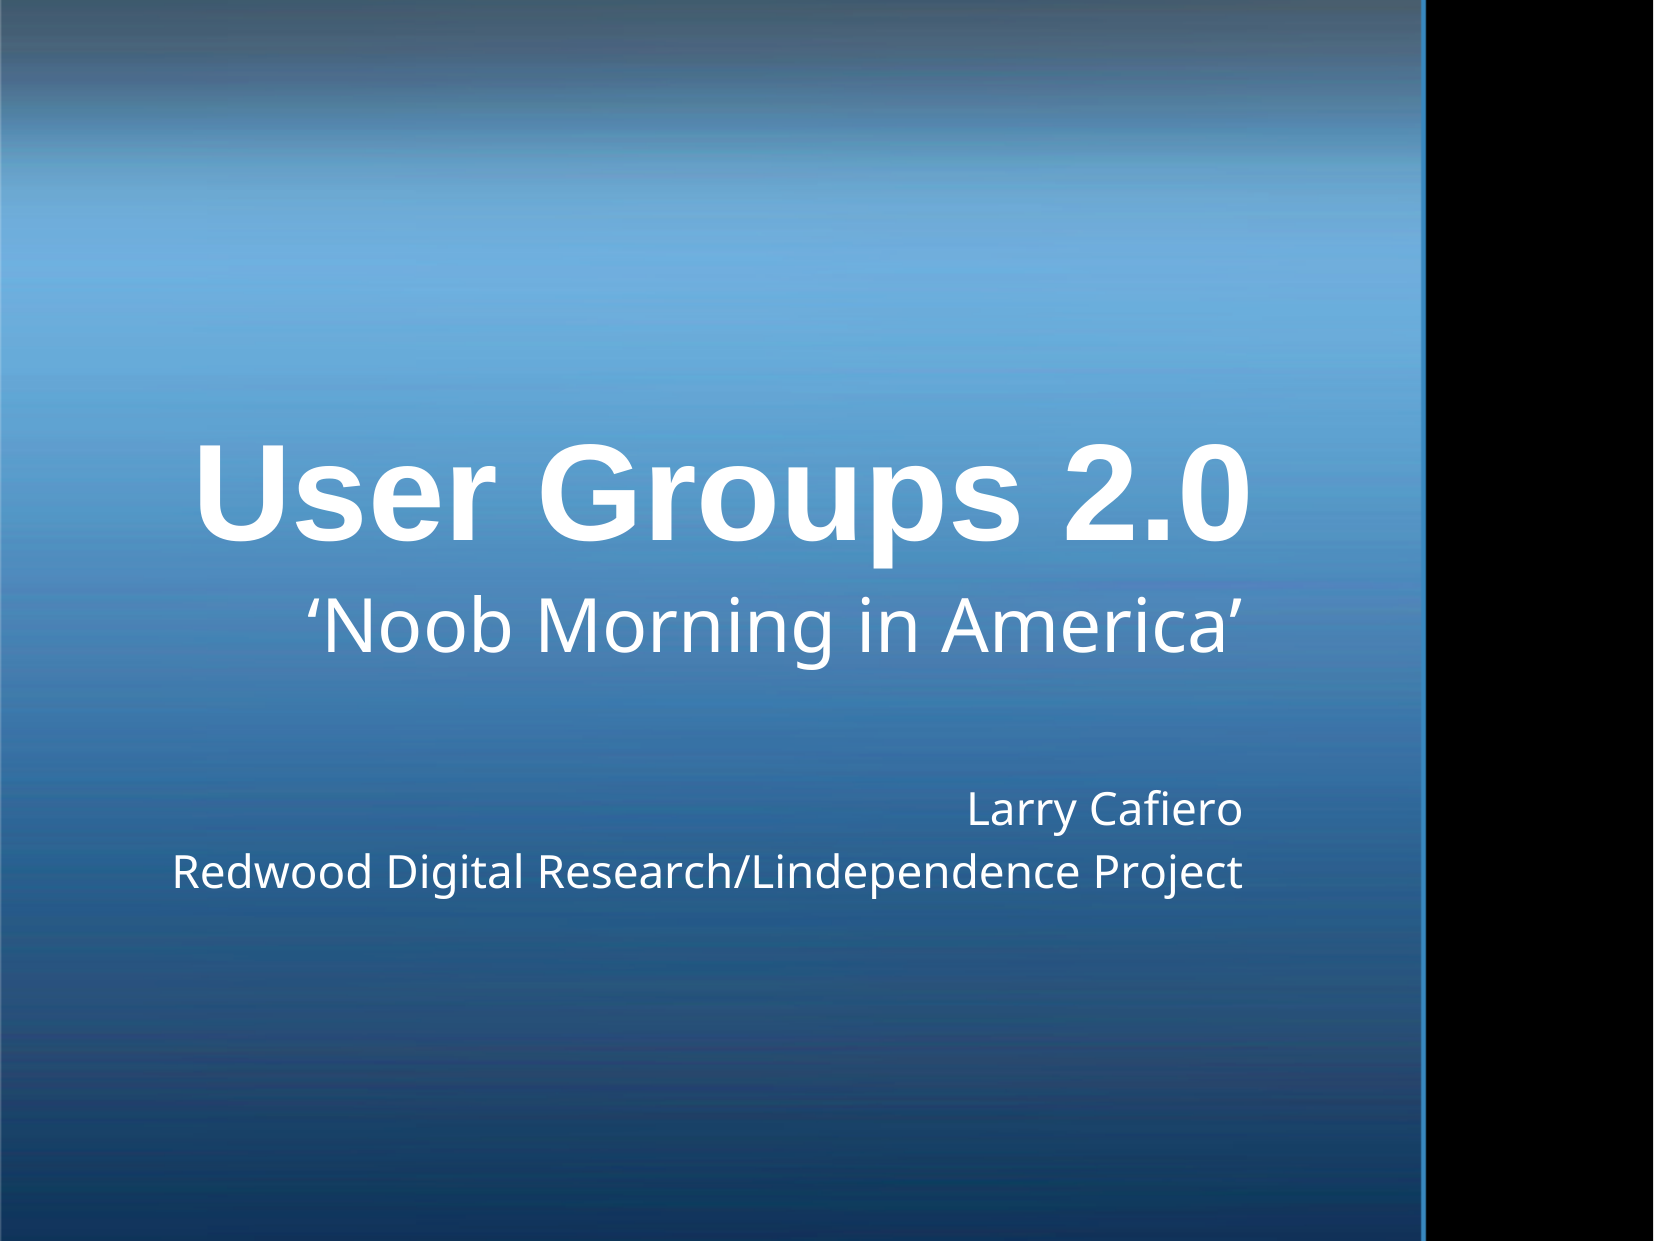

# User Groups 2.0
‘Noob Morning in America’
Larry Cafiero
Redwood Digital Research/Lindependence Project